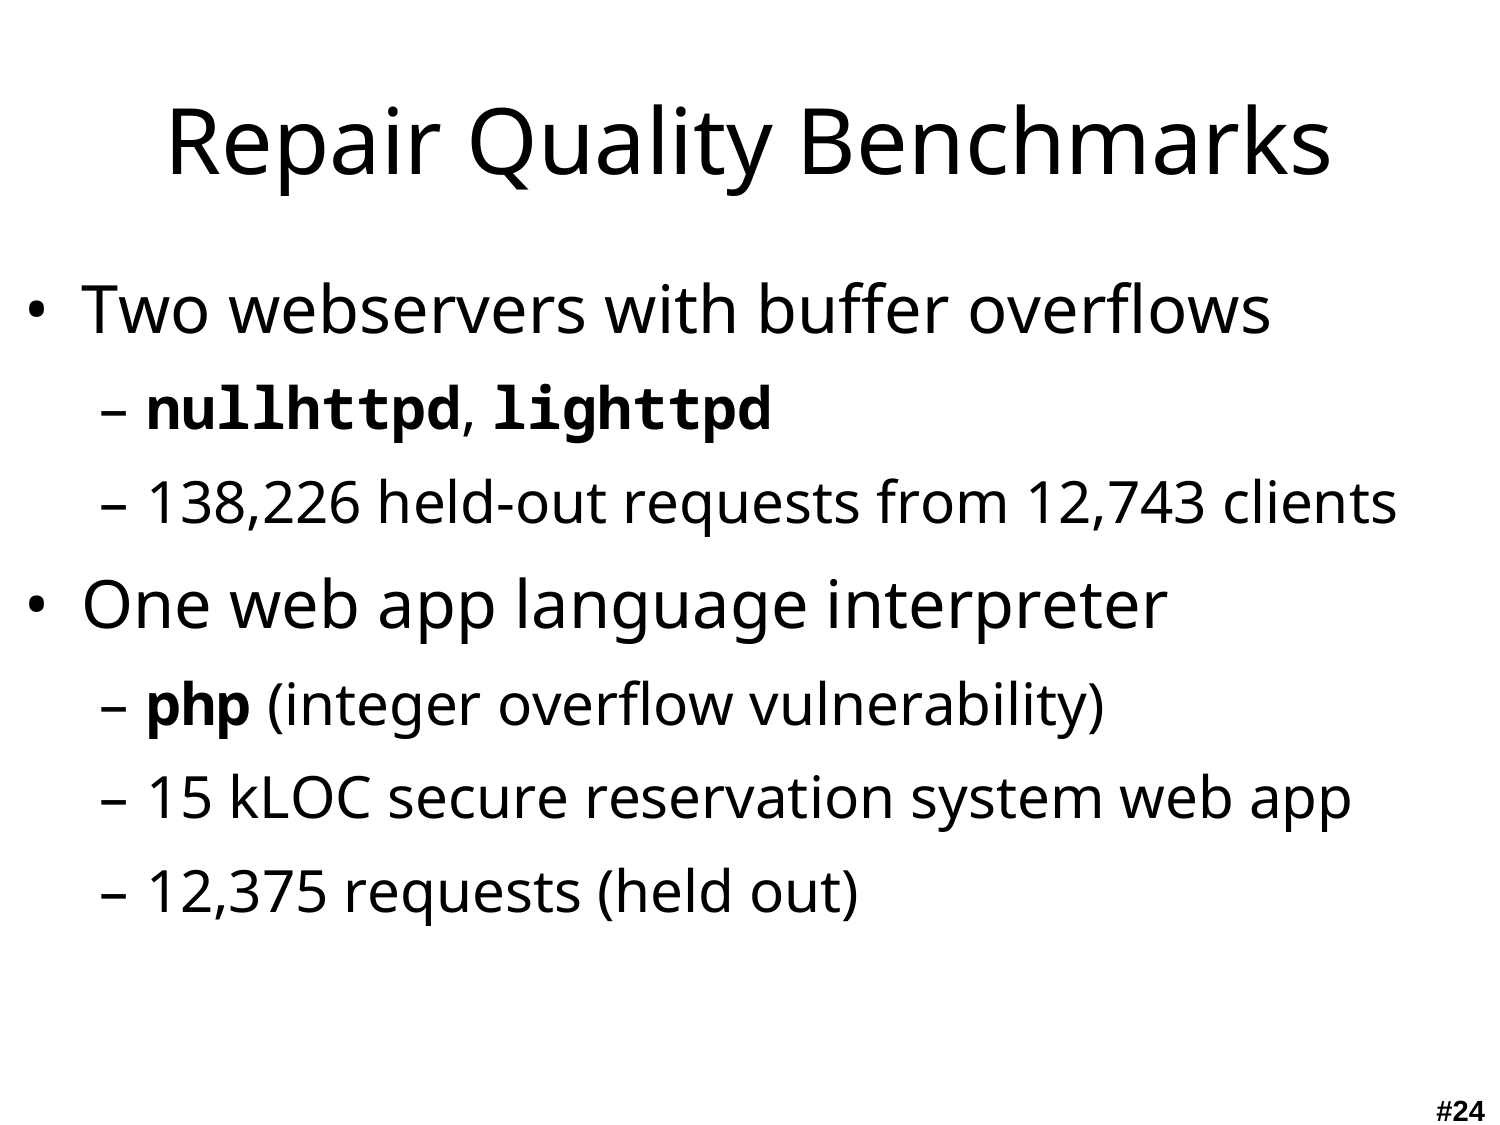

# Repair Quality Benchmarks
Two webservers with buffer overflows
nullhttpd, lighttpd
138,226 held-out requests from 12,743 clients
One web app language interpreter
php (integer overflow vulnerability)
15 kLOC secure reservation system web app
12,375 requests (held out)
24